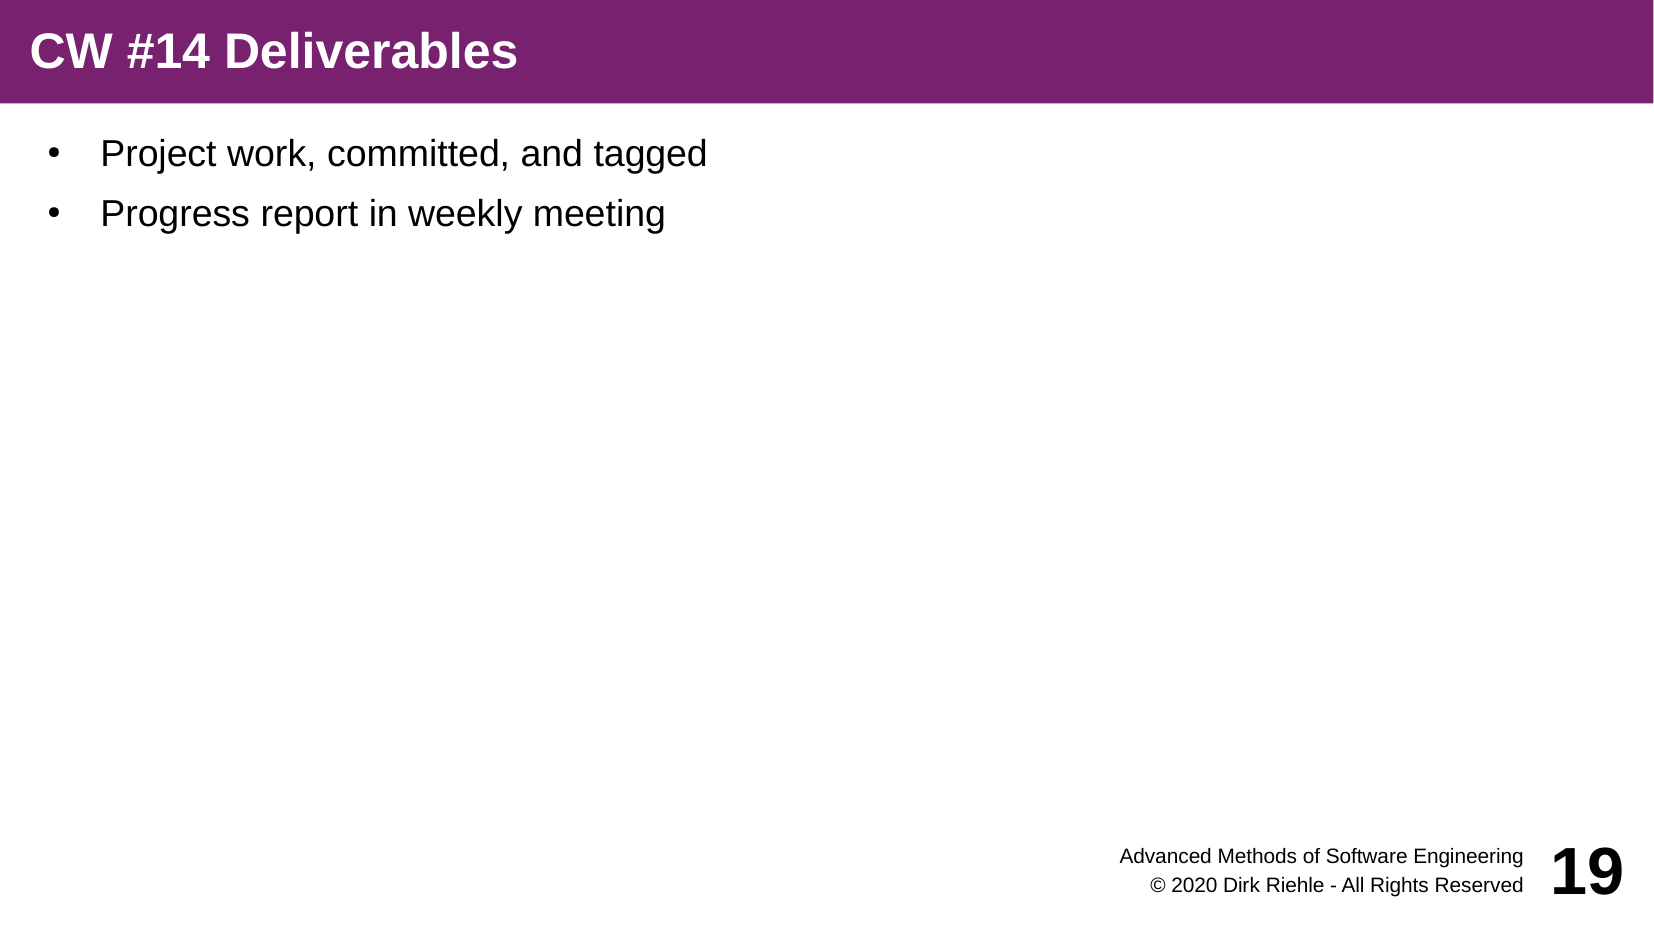

# CW #14 Deliverables
Project work, committed, and tagged
Progress report in weekly meeting
Advanced Methods of Software Engineering
19
© 2020 Dirk Riehle - All Rights Reserved